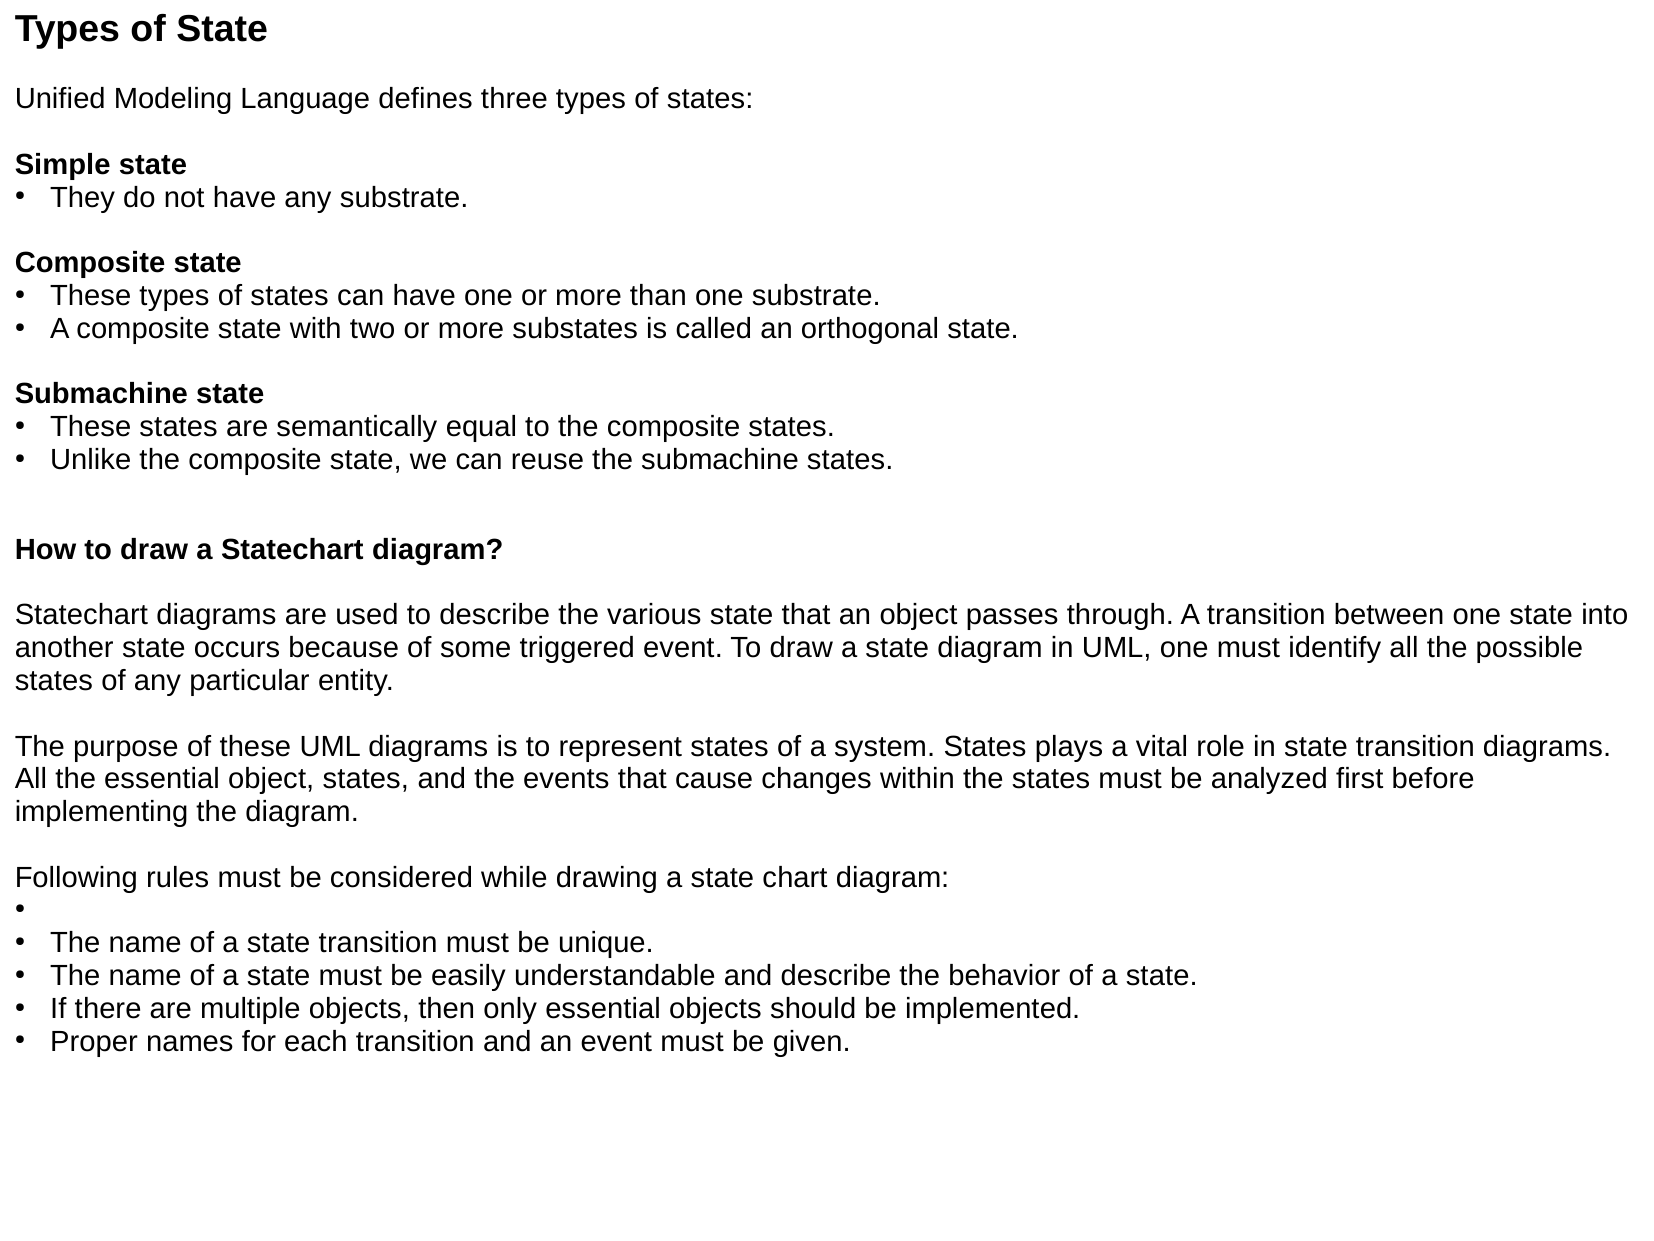

Types of State
Unified Modeling Language defines three types of states:
Simple state
They do not have any substrate.
Composite state
These types of states can have one or more than one substrate.
A composite state with two or more substates is called an orthogonal state.
Submachine state
These states are semantically equal to the composite states.
Unlike the composite state, we can reuse the submachine states.
How to draw a Statechart diagram?
Statechart diagrams are used to describe the various state that an object passes through. A transition between one state into another state occurs because of some triggered event. To draw a state diagram in UML, one must identify all the possible states of any particular entity.
The purpose of these UML diagrams is to represent states of a system. States plays a vital role in state transition diagrams. All the essential object, states, and the events that cause changes within the states must be analyzed first before implementing the diagram.
Following rules must be considered while drawing a state chart diagram:
The name of a state transition must be unique.
The name of a state must be easily understandable and describe the behavior of a state.
If there are multiple objects, then only essential objects should be implemented.
Proper names for each transition and an event must be given.